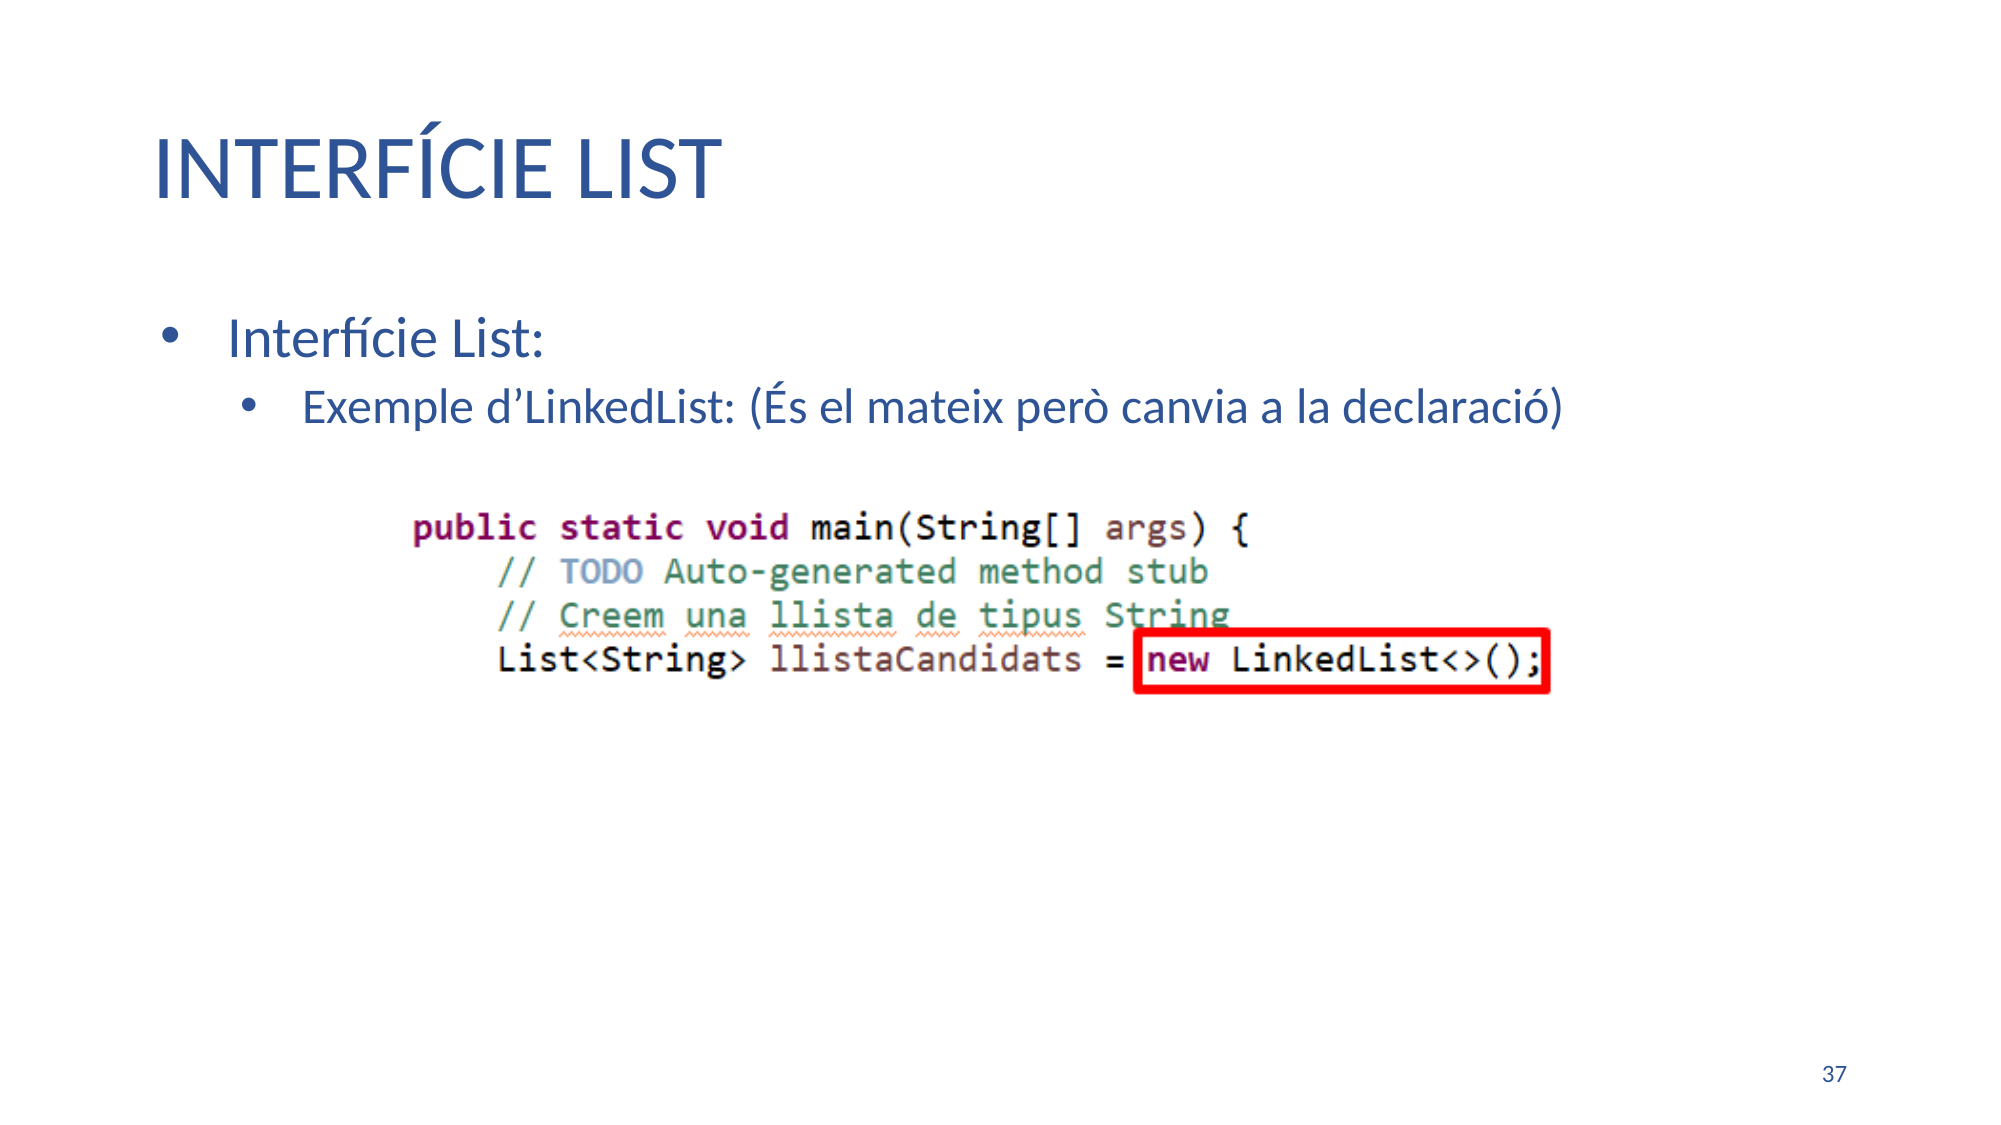

# INTERFÍCIE LIST
Interfície List:
Exemple d’LinkedList: (És el mateix però canvia a la declaració)